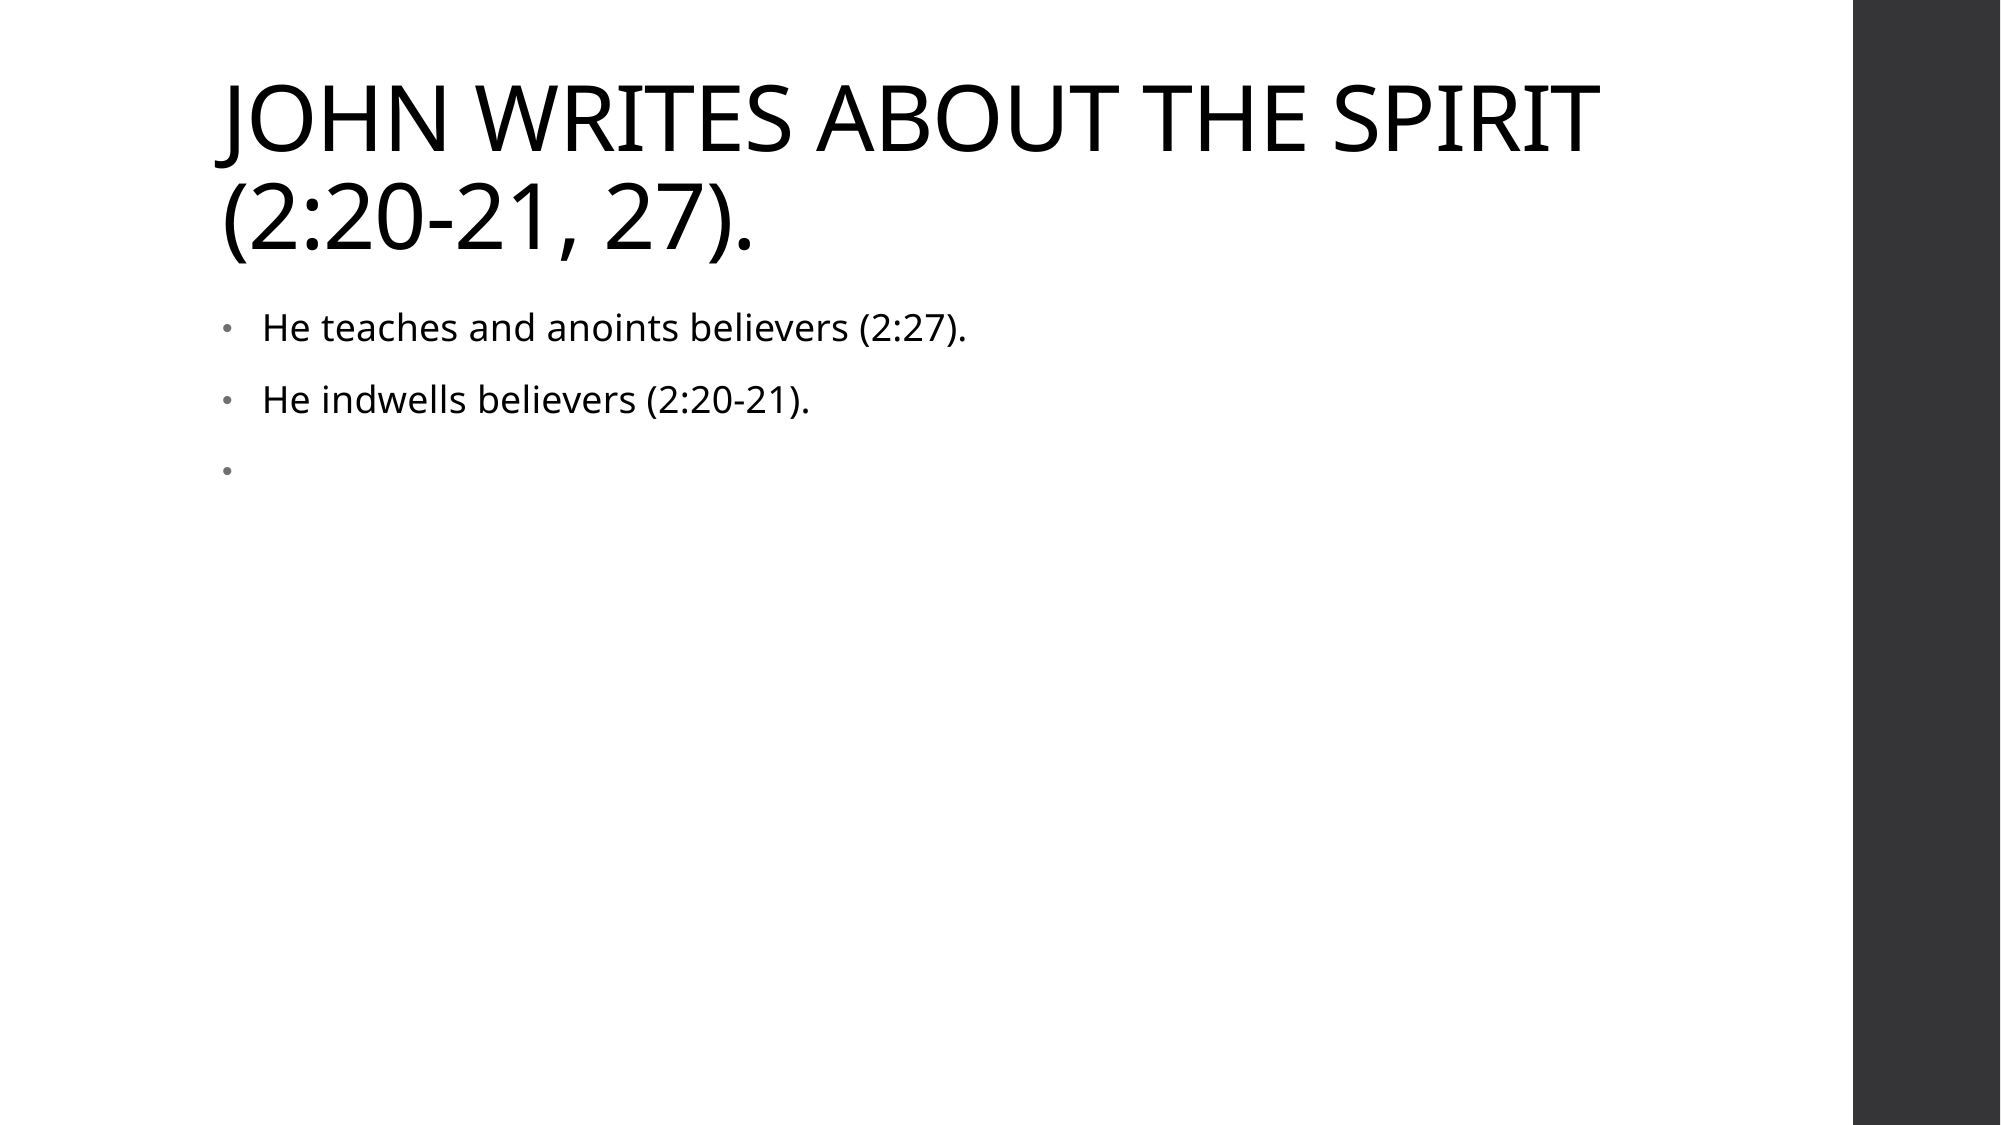

# JOHN WRITES ABOUT THE SPIRIT (2:20-21, 27).
 He teaches and anoints believers (2:27).
 He indwells believers (2:20-21).